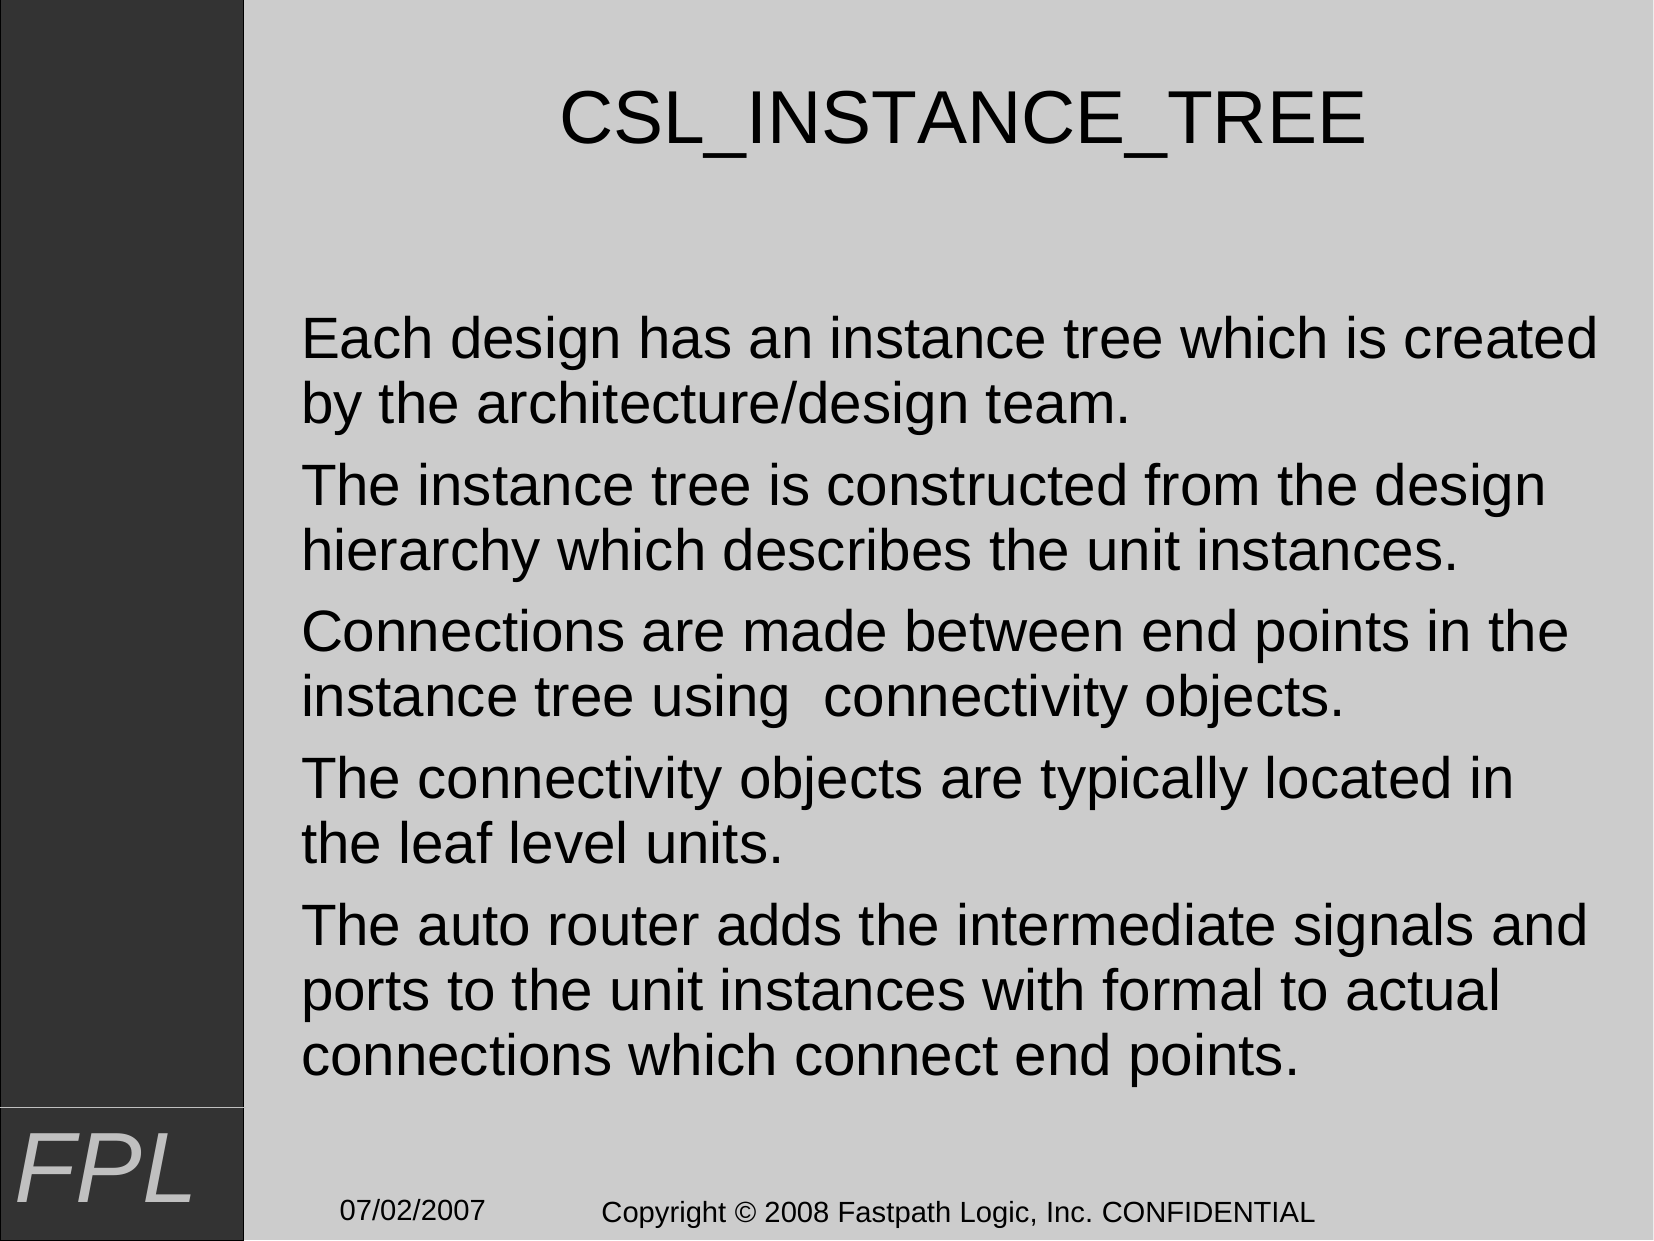

# CSL_INSTANCE_TREE
Each design has an instance tree which is created by the architecture/design team.
The instance tree is constructed from the design hierarchy which describes the unit instances.
Connections are made between end points in the instance tree using connectivity objects.
The connectivity objects are typically located in the leaf level units.
The auto router adds the intermediate signals and ports to the unit instances with formal to actual connections which connect end points.
07/02/2007
© 2007 FASTPATH LOGIC INC.